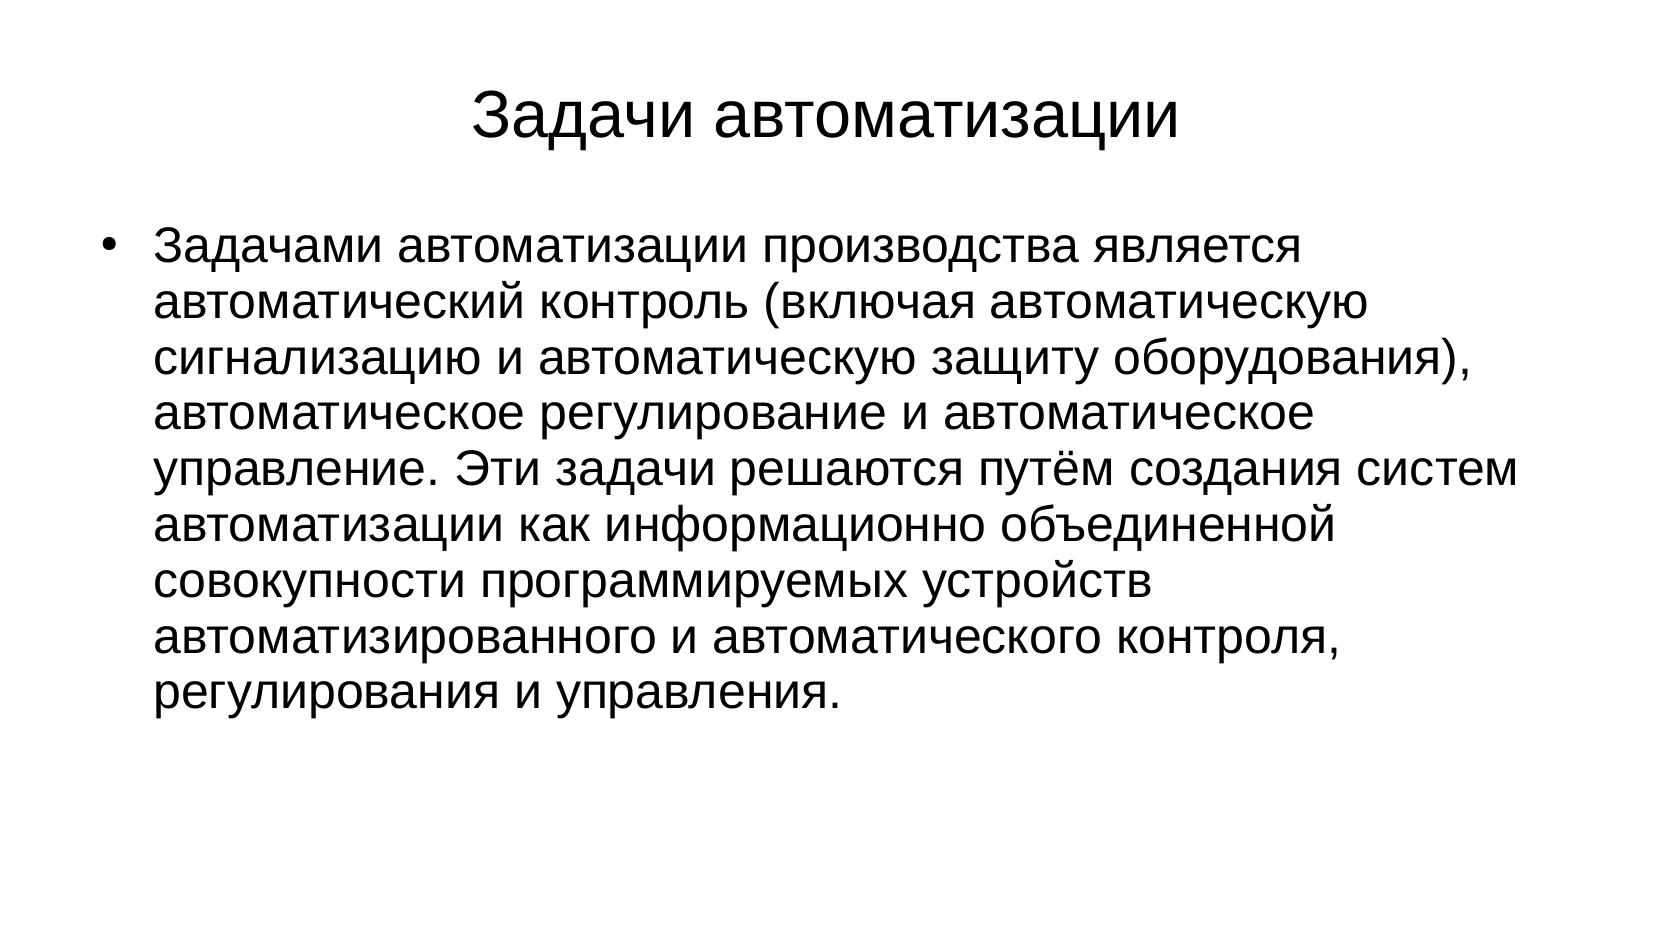

# Задачи автоматизации
Задачами автоматизации производства является автоматический контроль (включая автоматическую сигнализацию и автоматическую защиту оборудования), автоматическое регулирование и автоматическое управление. Эти задачи решаются путём создания систем автоматизации как информационно объединенной совокупности программируемых устройств автоматизированного и автоматического контроля, регулирования и управления.